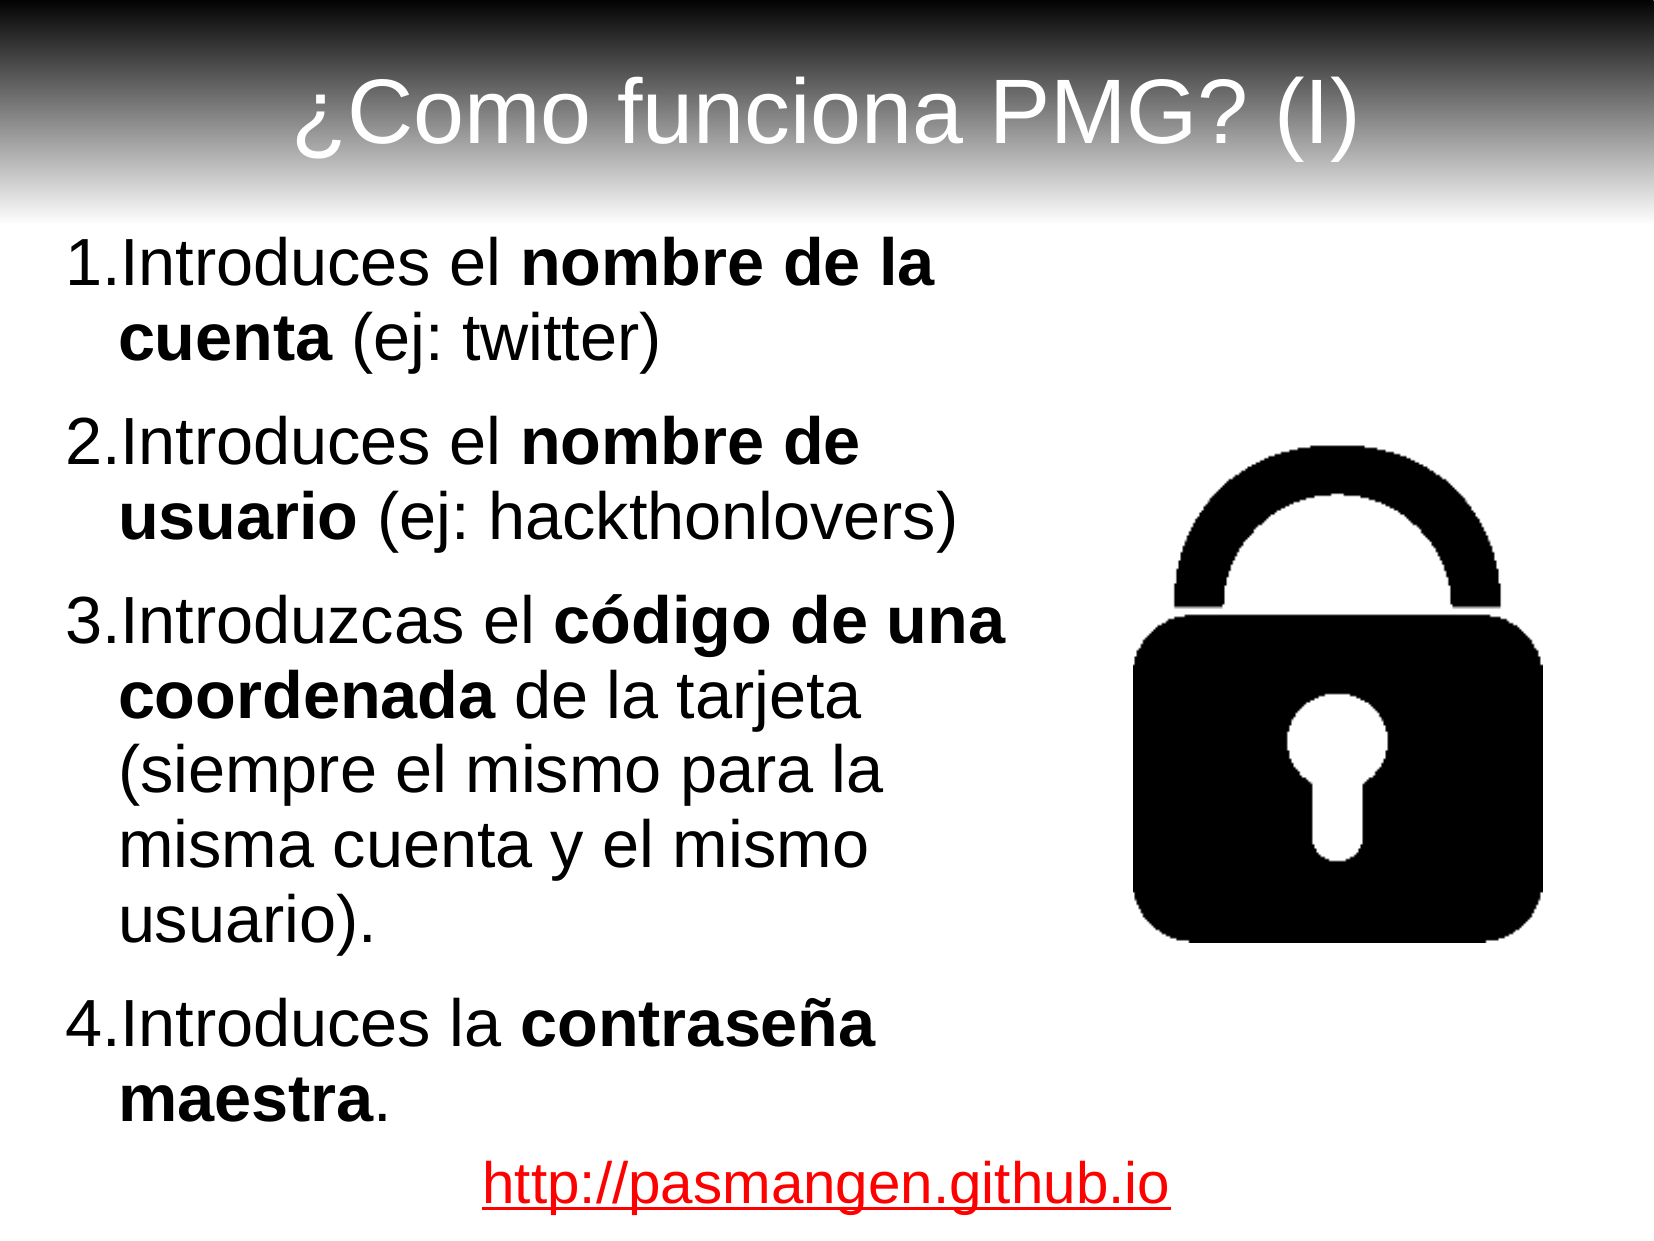

# ¿Como funciona PMG? (I)
Introduces el nombre de la cuenta (ej: twitter)
Introduces el nombre de usuario (ej: hackthonlovers)
Introduzcas el código de una coordenada de la tarjeta (siempre el mismo para la misma cuenta y el mismo usuario).
Introduces la contraseña maestra.
http://pasmangen.github.io